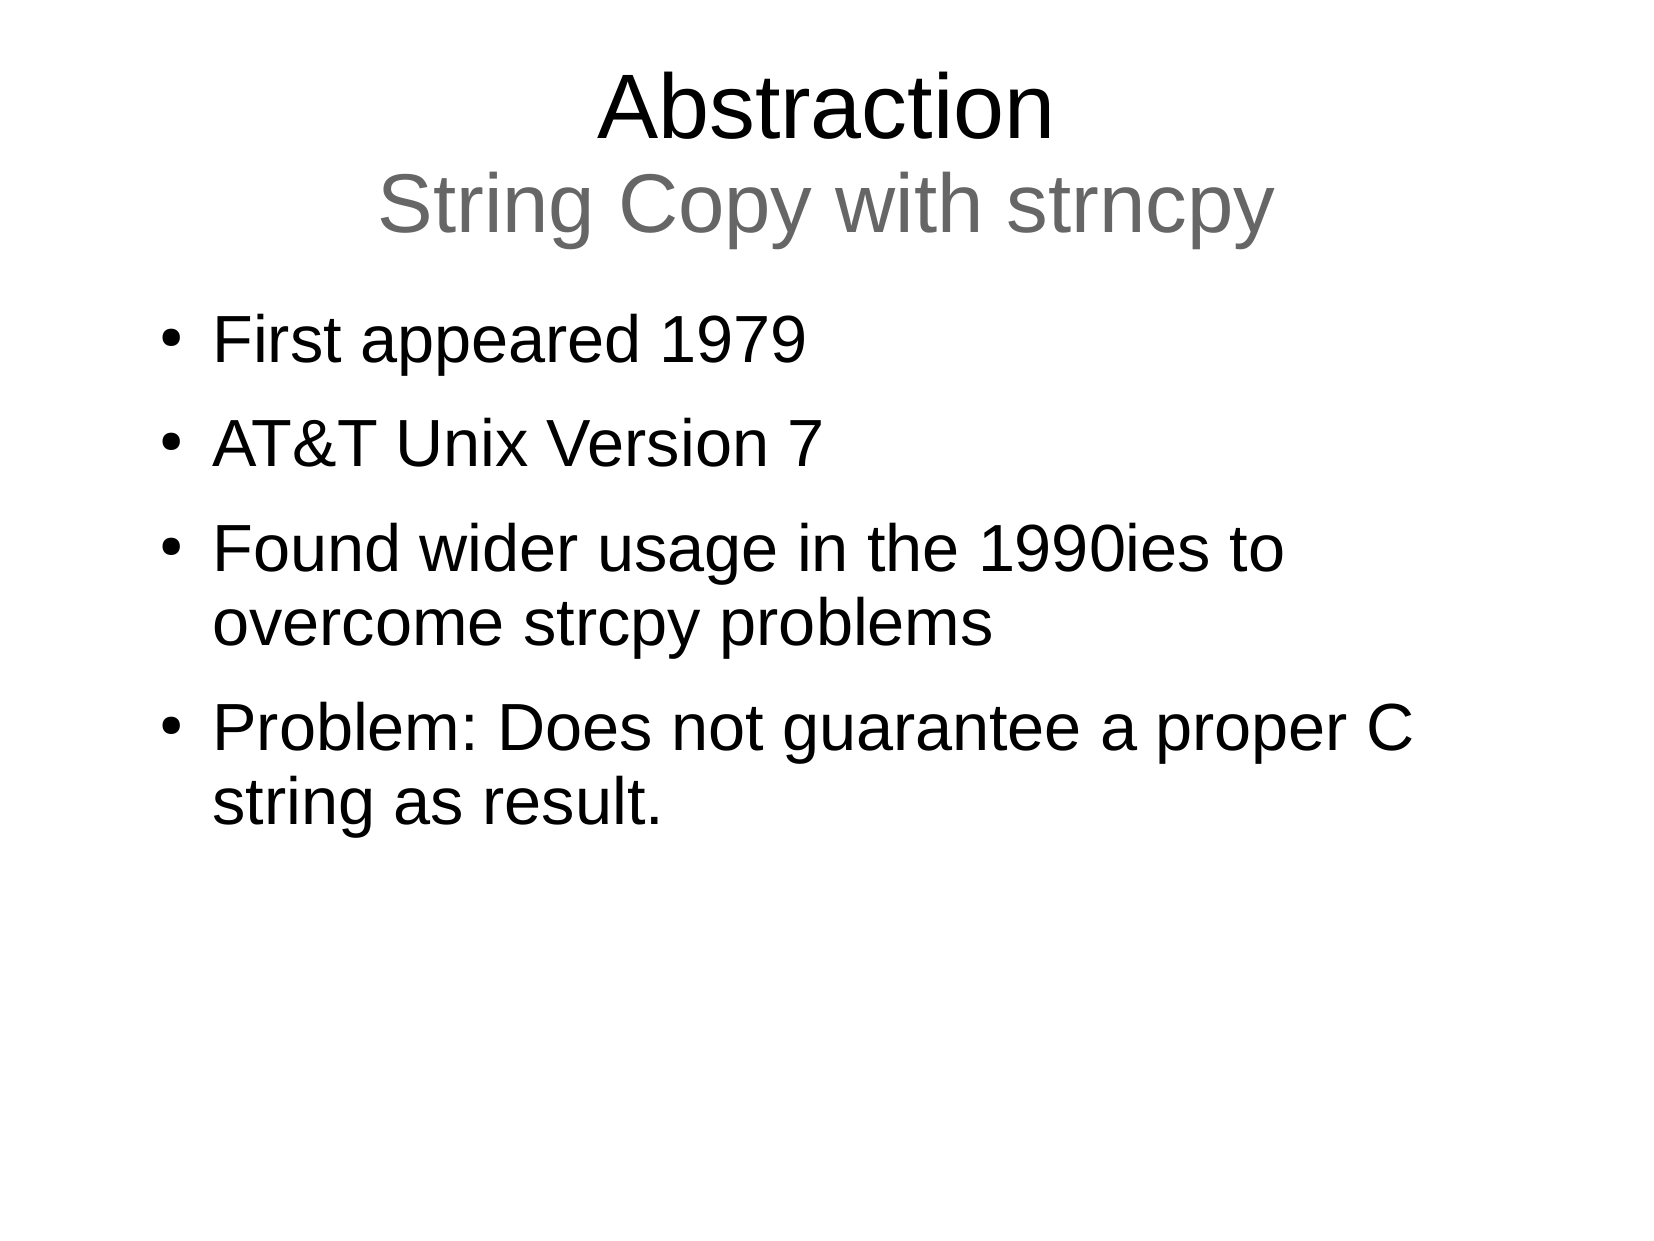

# Abstraction String Copy with strncpy
First appeared 1979
AT&T Unix Version 7
Found wider usage in the 1990ies to overcome strcpy problems
Problem: Does not guarantee a proper C string as result.